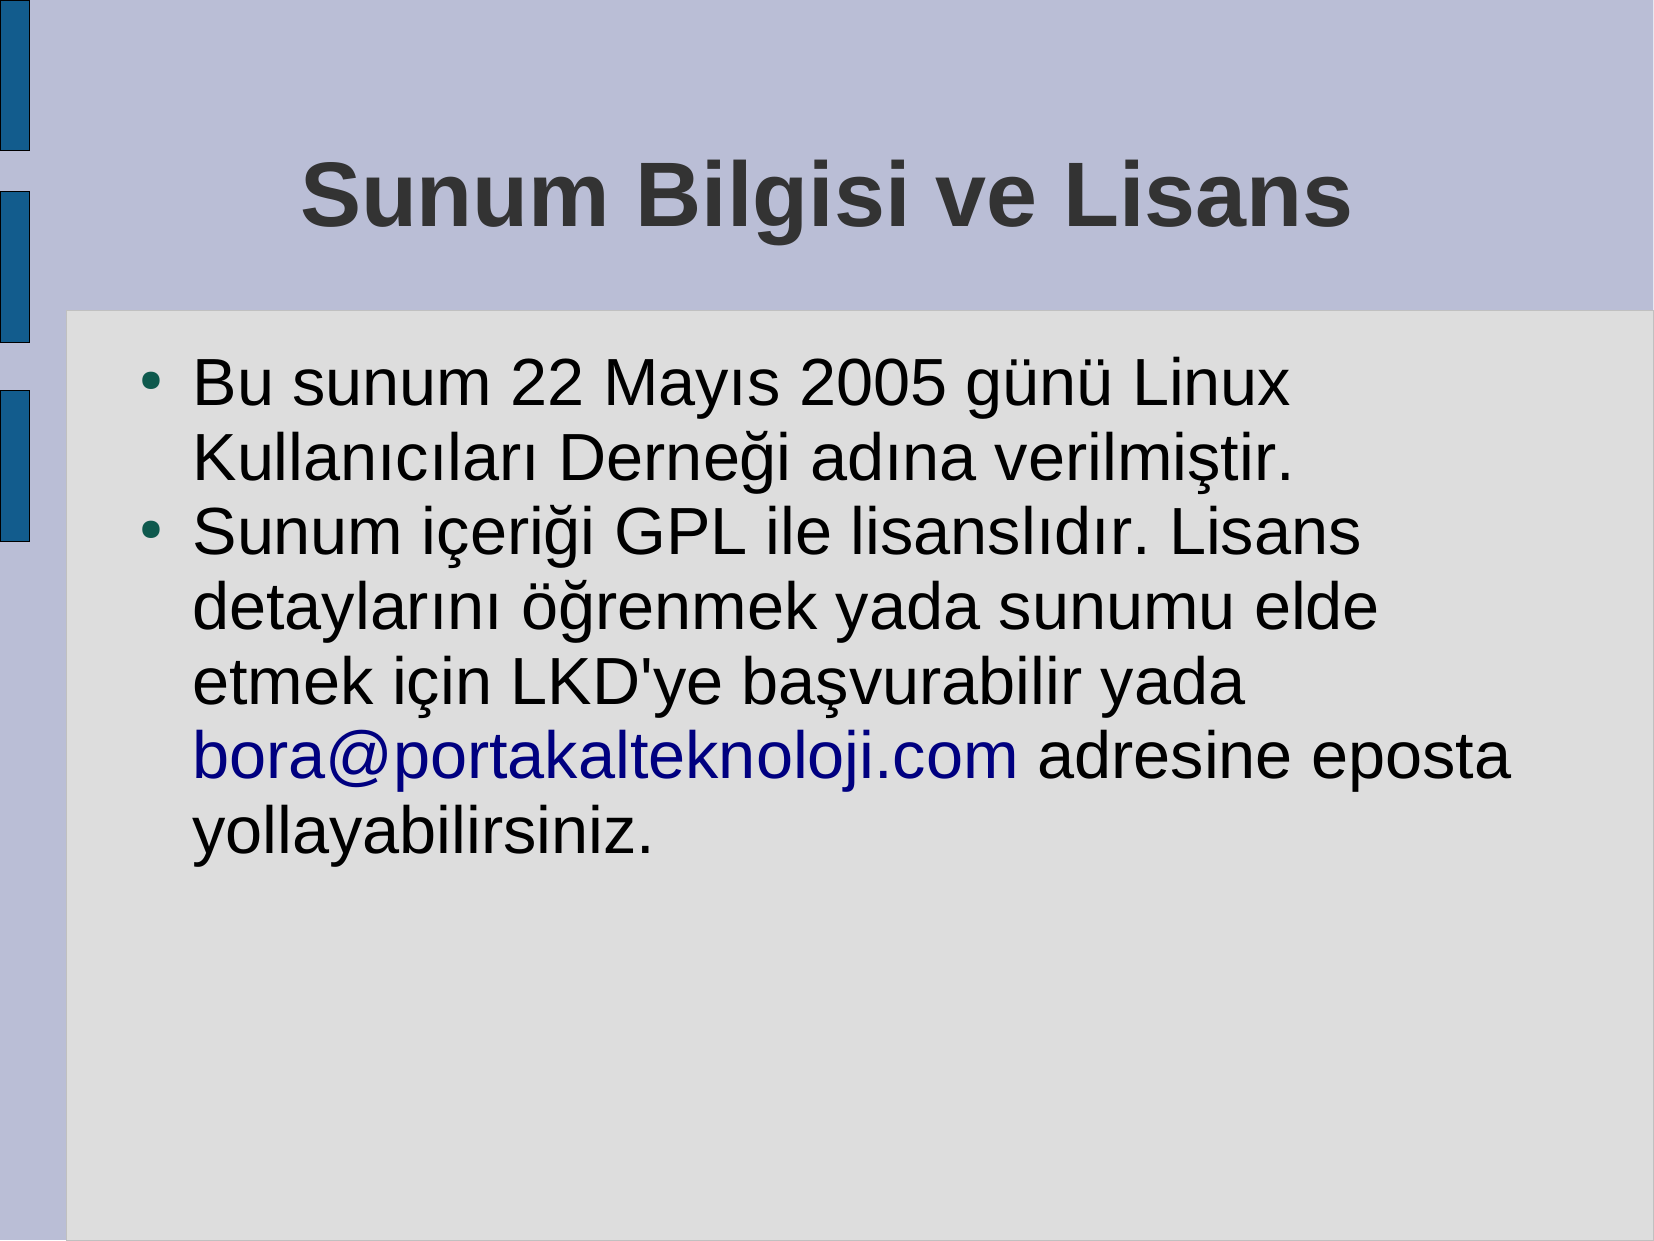

# Sunum Bilgisi ve Lisans
Bu sunum 22 Mayıs 2005 günü Linux Kullanıcıları Derneği adına verilmiştir.
Sunum içeriği GPL ile lisanslıdır. Lisans detaylarını öğrenmek yada sunumu elde etmek için LKD'ye başvurabilir yada bora@portakalteknoloji.com adresine eposta yollayabilirsiniz.